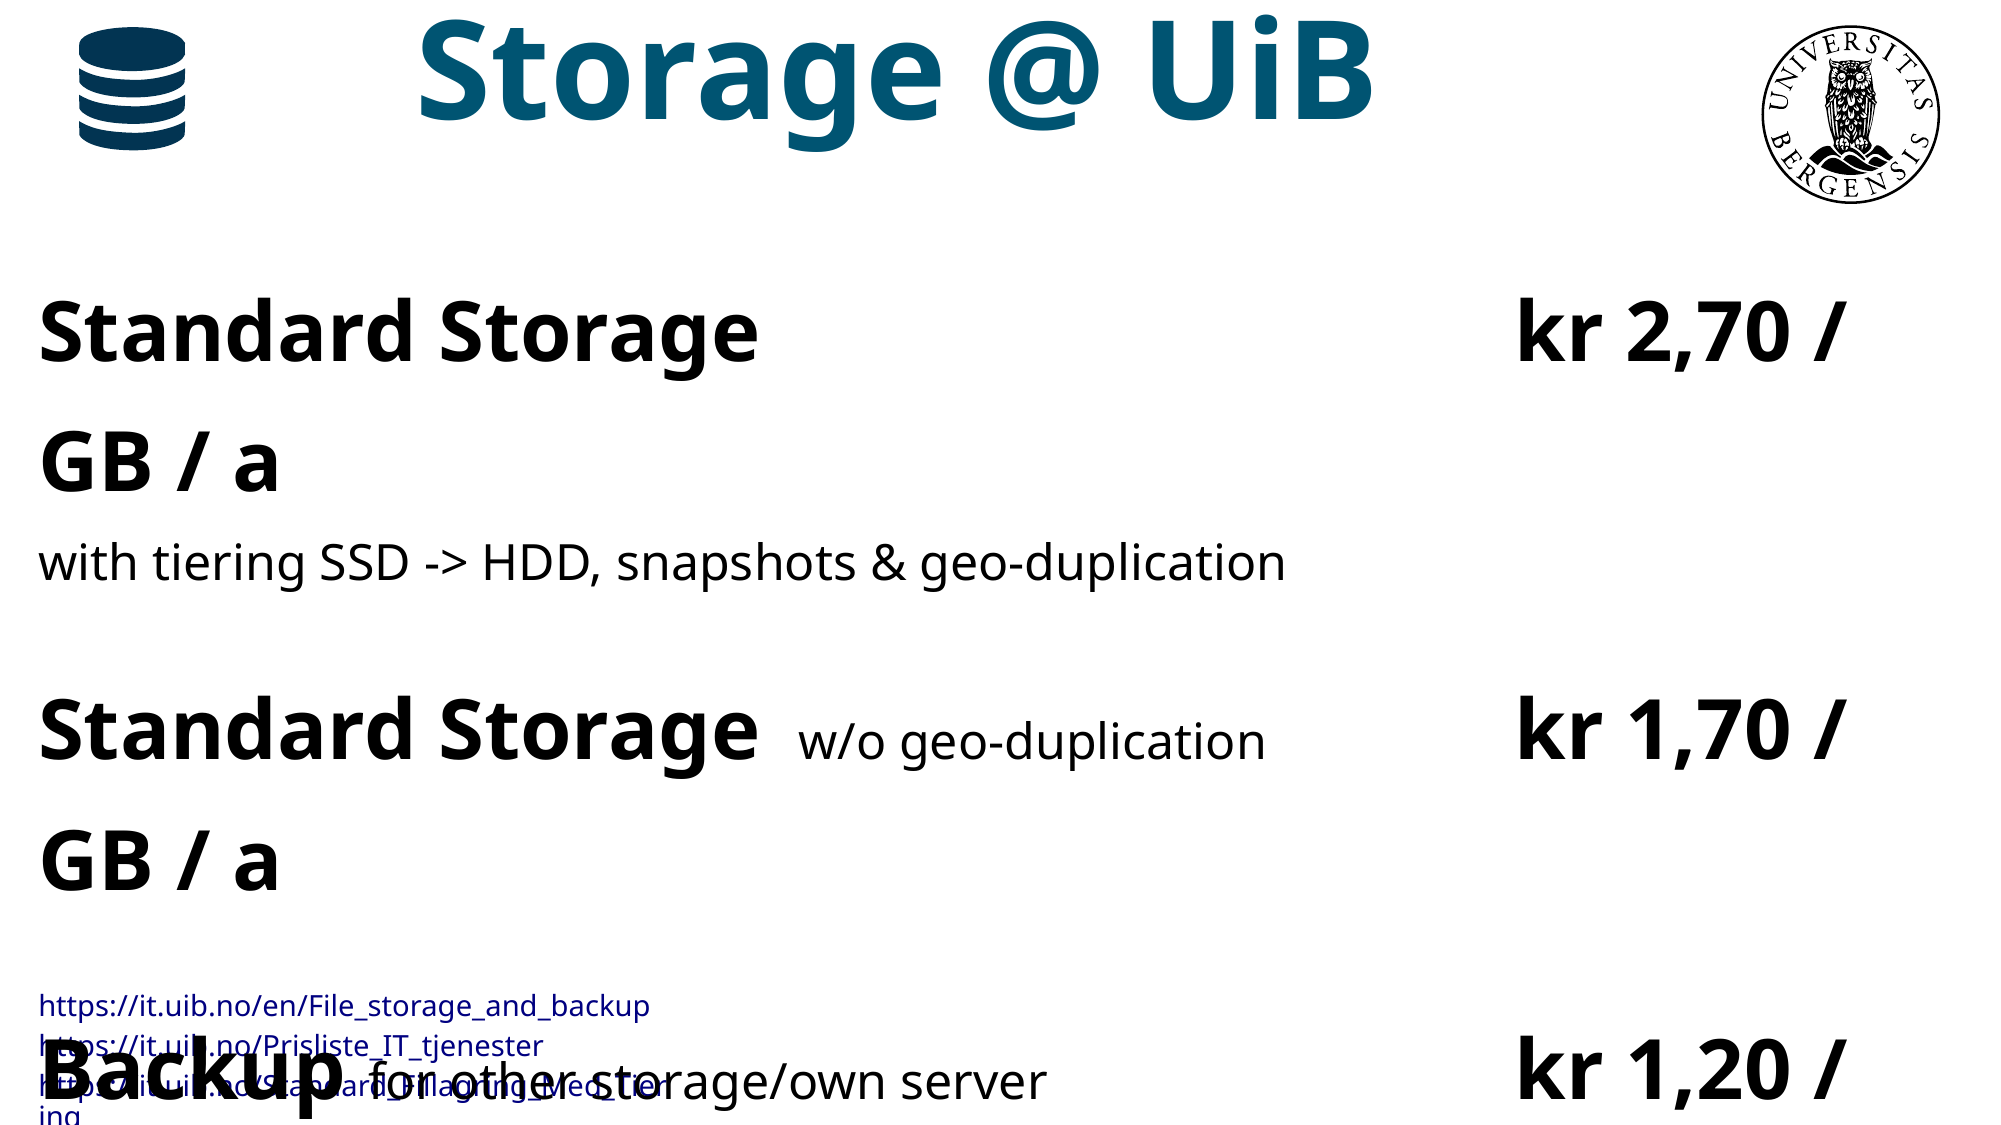

# Storage @ UiB
Standard Storage 										kr 2,70 / GB / a
with tiering SSD -> HDD, snapshots & geo-duplication
Standard Storage	 w/o geo-duplication				kr 1,70 / GB / a
Backup for other storage/own server							kr 1,20 / GB / a
Billy - backup-ed long term tape storage 						kr 7.5 k / 30 TB / a
https://it.uib.no/en/File_storage_and_backup
https://it.uib.no/Prisliste_IT_tjenester
https://it.uib.no/Standard_Fillagring_Med_Tiering
contact: https://hjelp.uib.no/